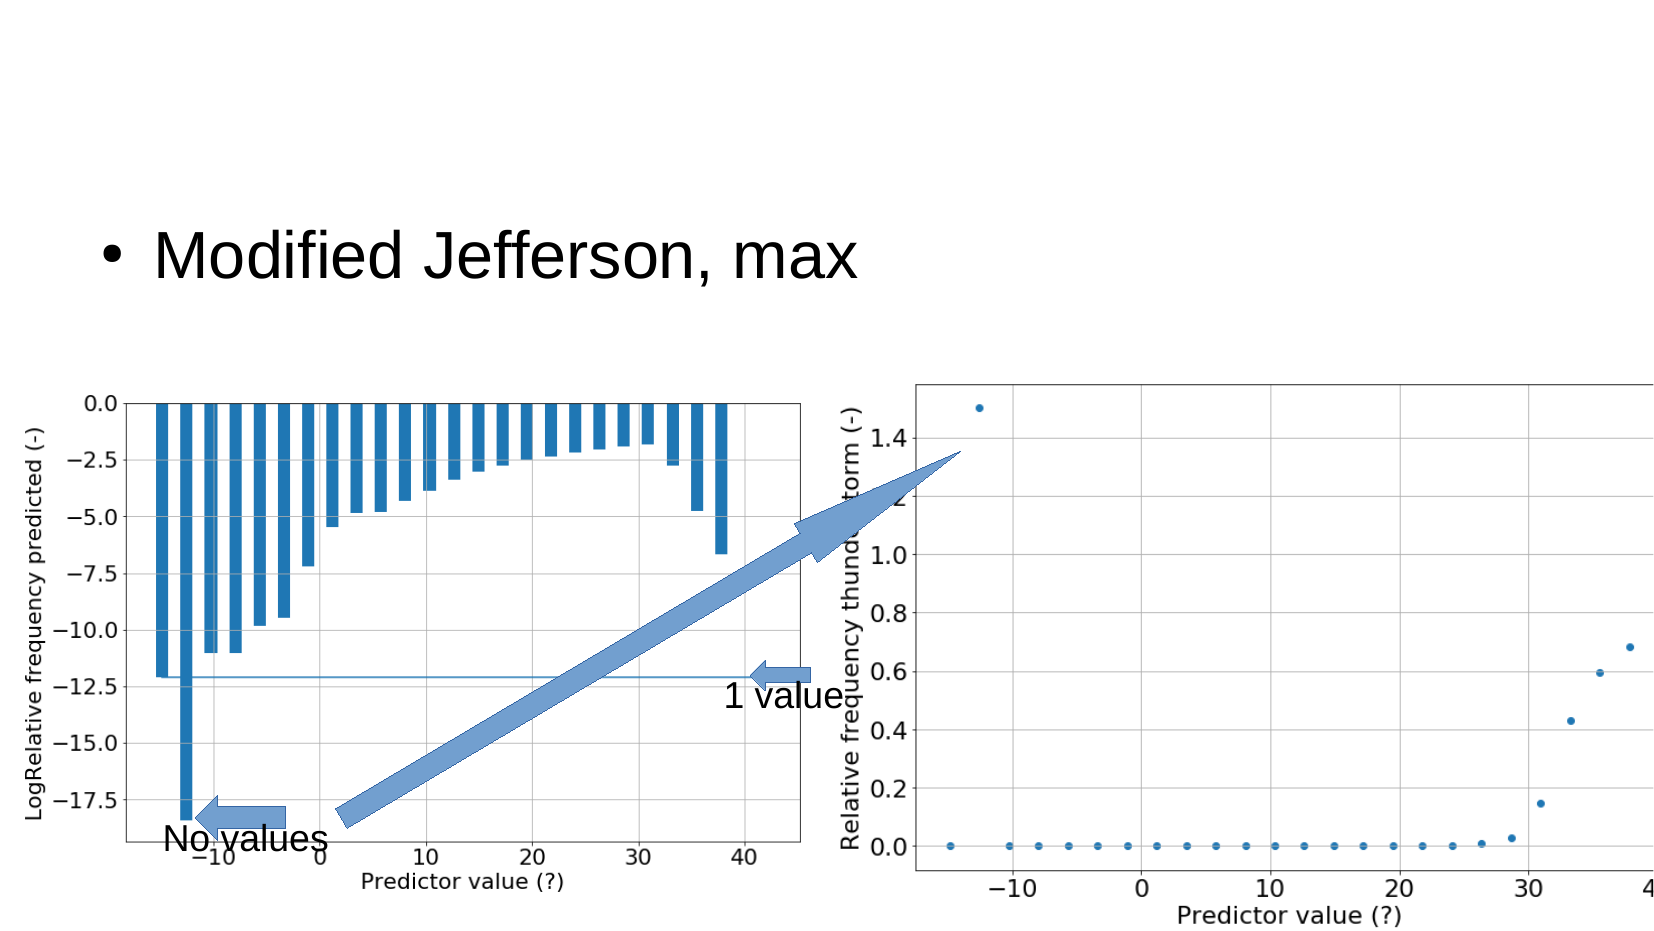

#
Modified Jefferson, max
1 value
No values